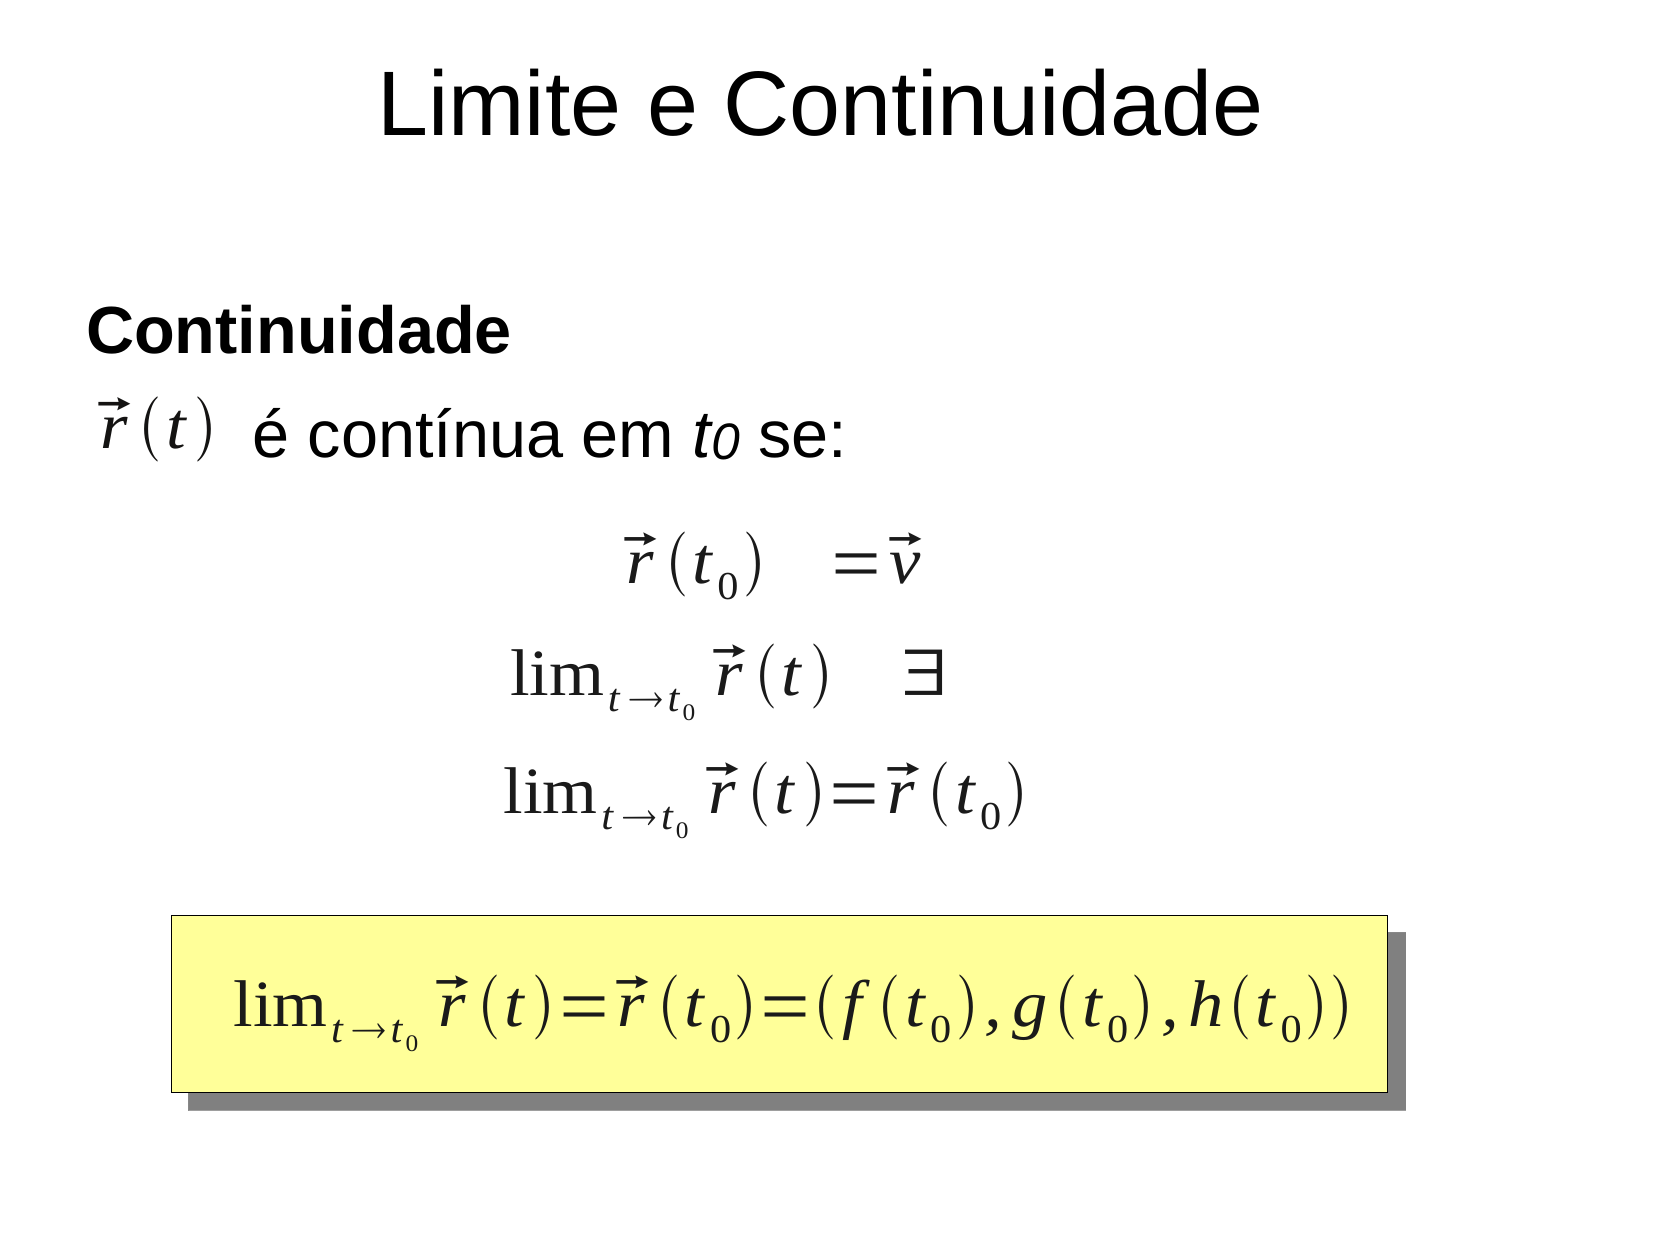

Limite e Continuidade
# Continuidade
 é contínua em t0 se: